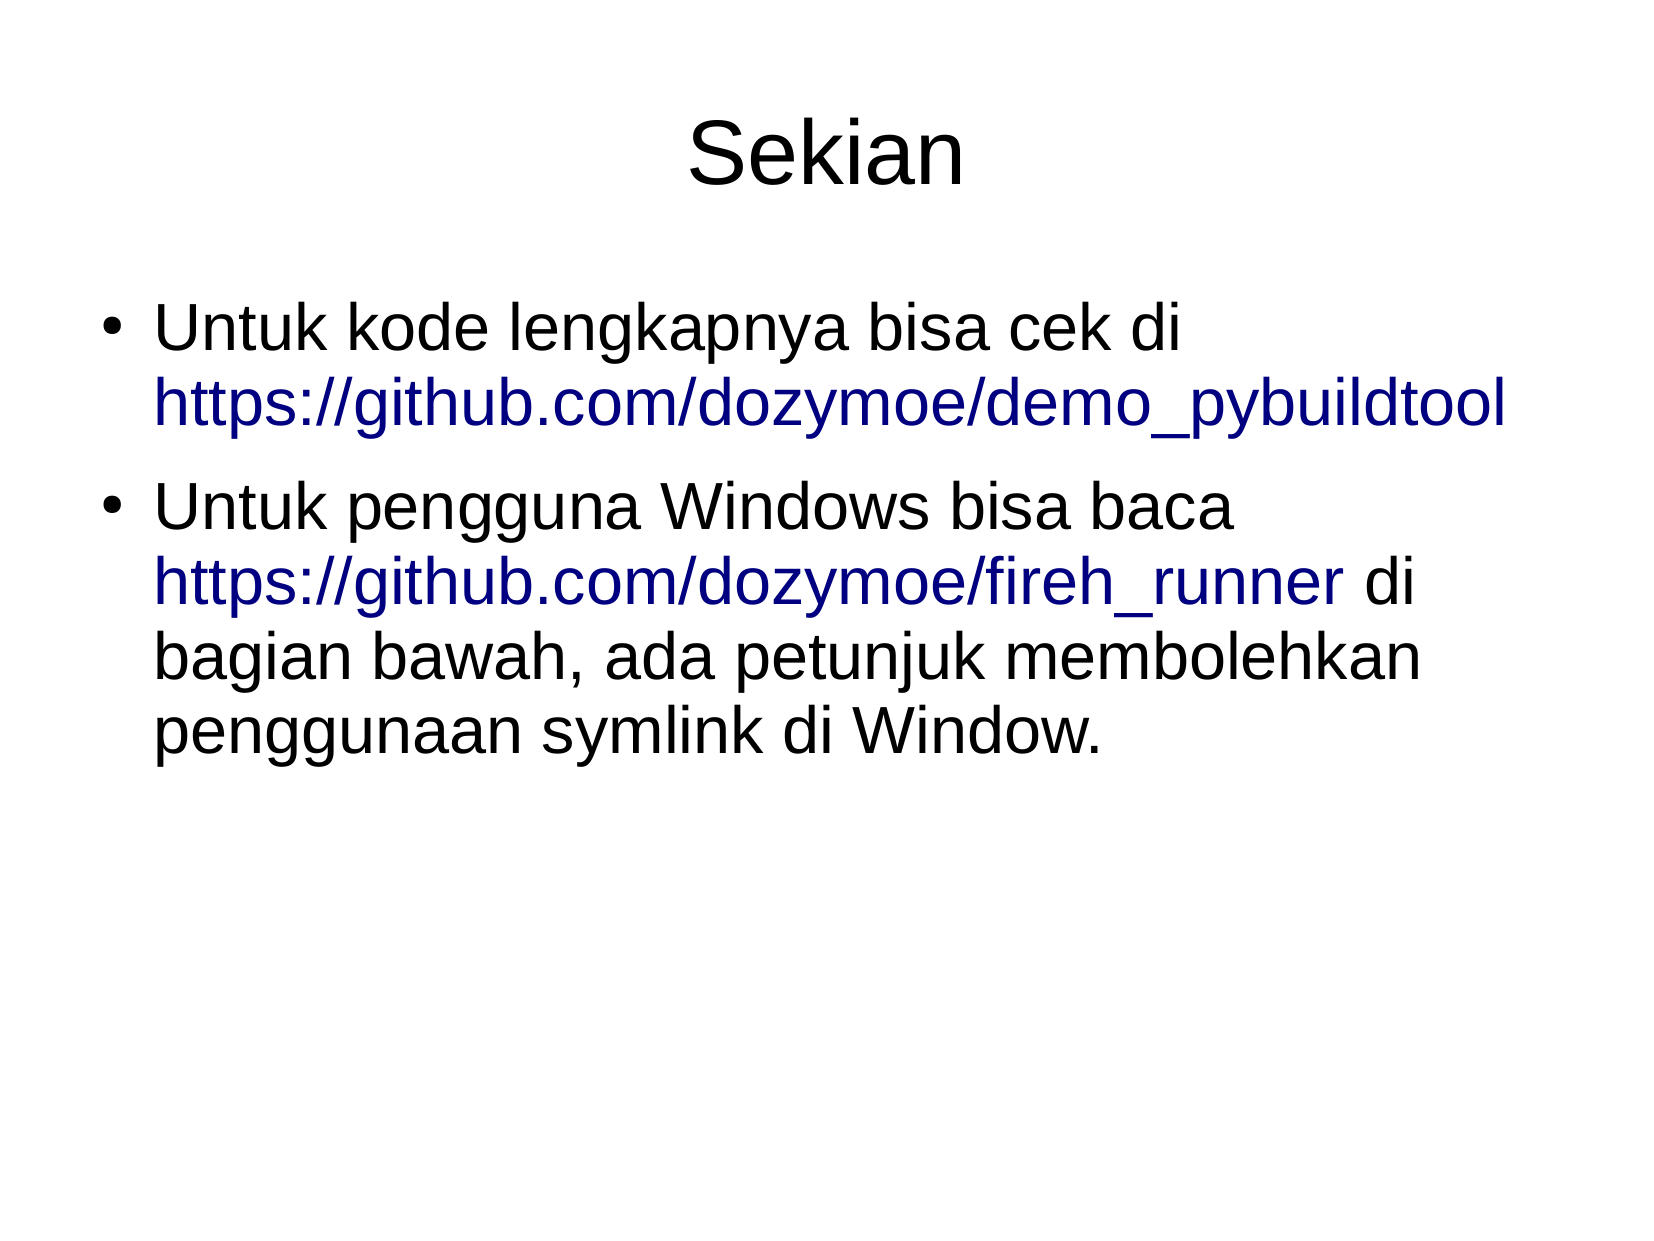

# Sekian
Untuk kode lengkapnya bisa cek di https://github.com/dozymoe/demo_pybuildtool
Untuk pengguna Windows bisa baca https://github.com/dozymoe/fireh_runner di bagian bawah, ada petunjuk membolehkan penggunaan symlink di Window.